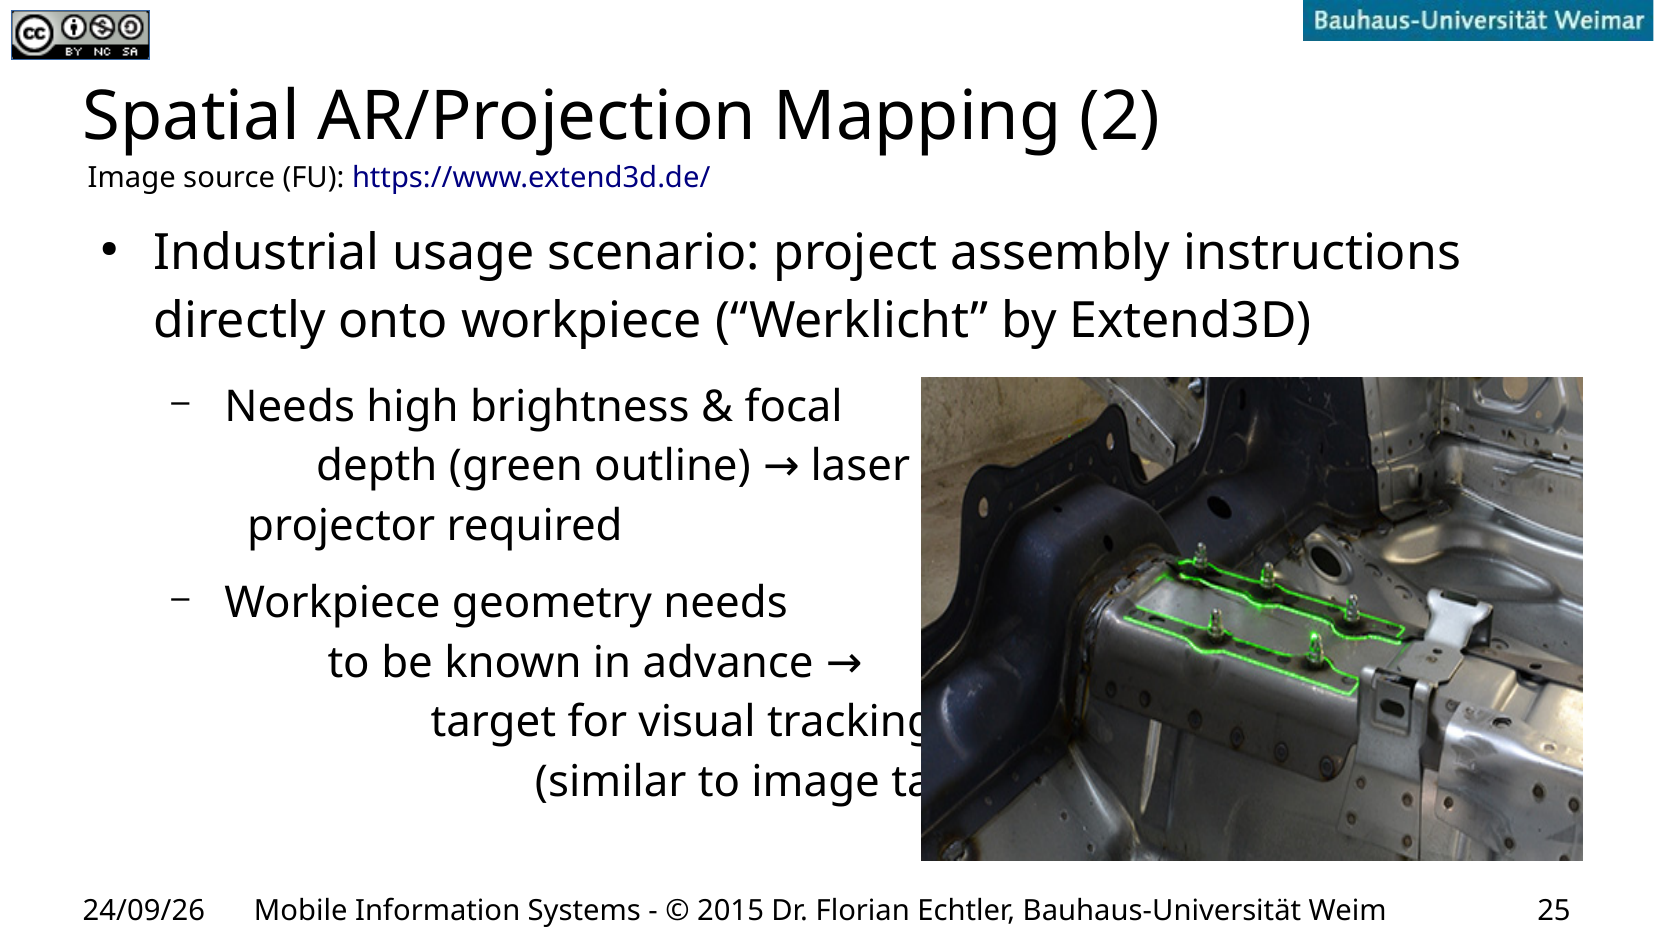

# Spatial AR/Projection Mapping (2)
Image source (FU): https://www.extend3d.de/
Industrial usage scenario: project assembly instructions directly onto workpiece (“Werklicht” by Extend3D)
Needs high brightness & focal depth (green outline) → laser projector required
Workpiece geometry needs to be known in advance → target for visual tracking (similar to image targets)
Mobile Information Systems - © 2015 Dr. Florian Echtler, Bauhaus-Universität Weimar
25